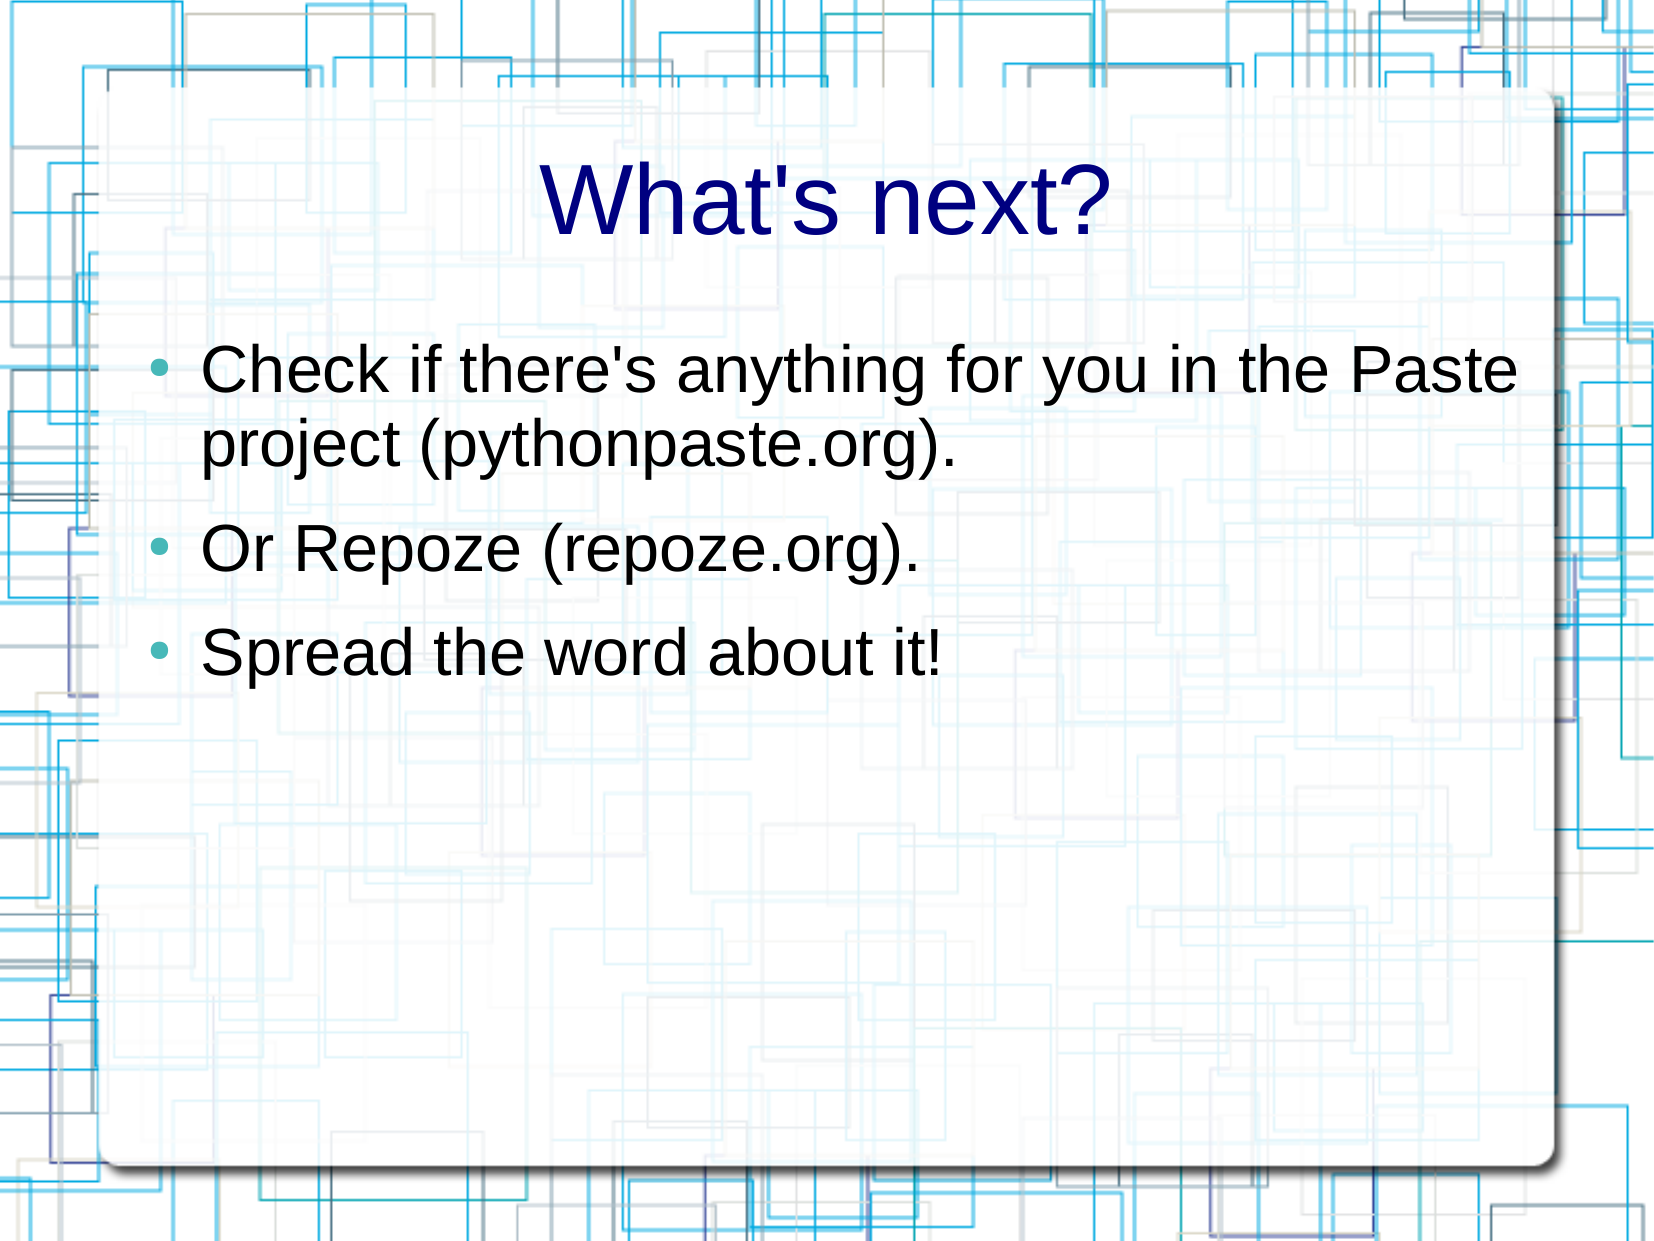

# What's next?
Check if there's anything for you in the Paste project (pythonpaste.org).
Or Repoze (repoze.org).
Spread the word about it!